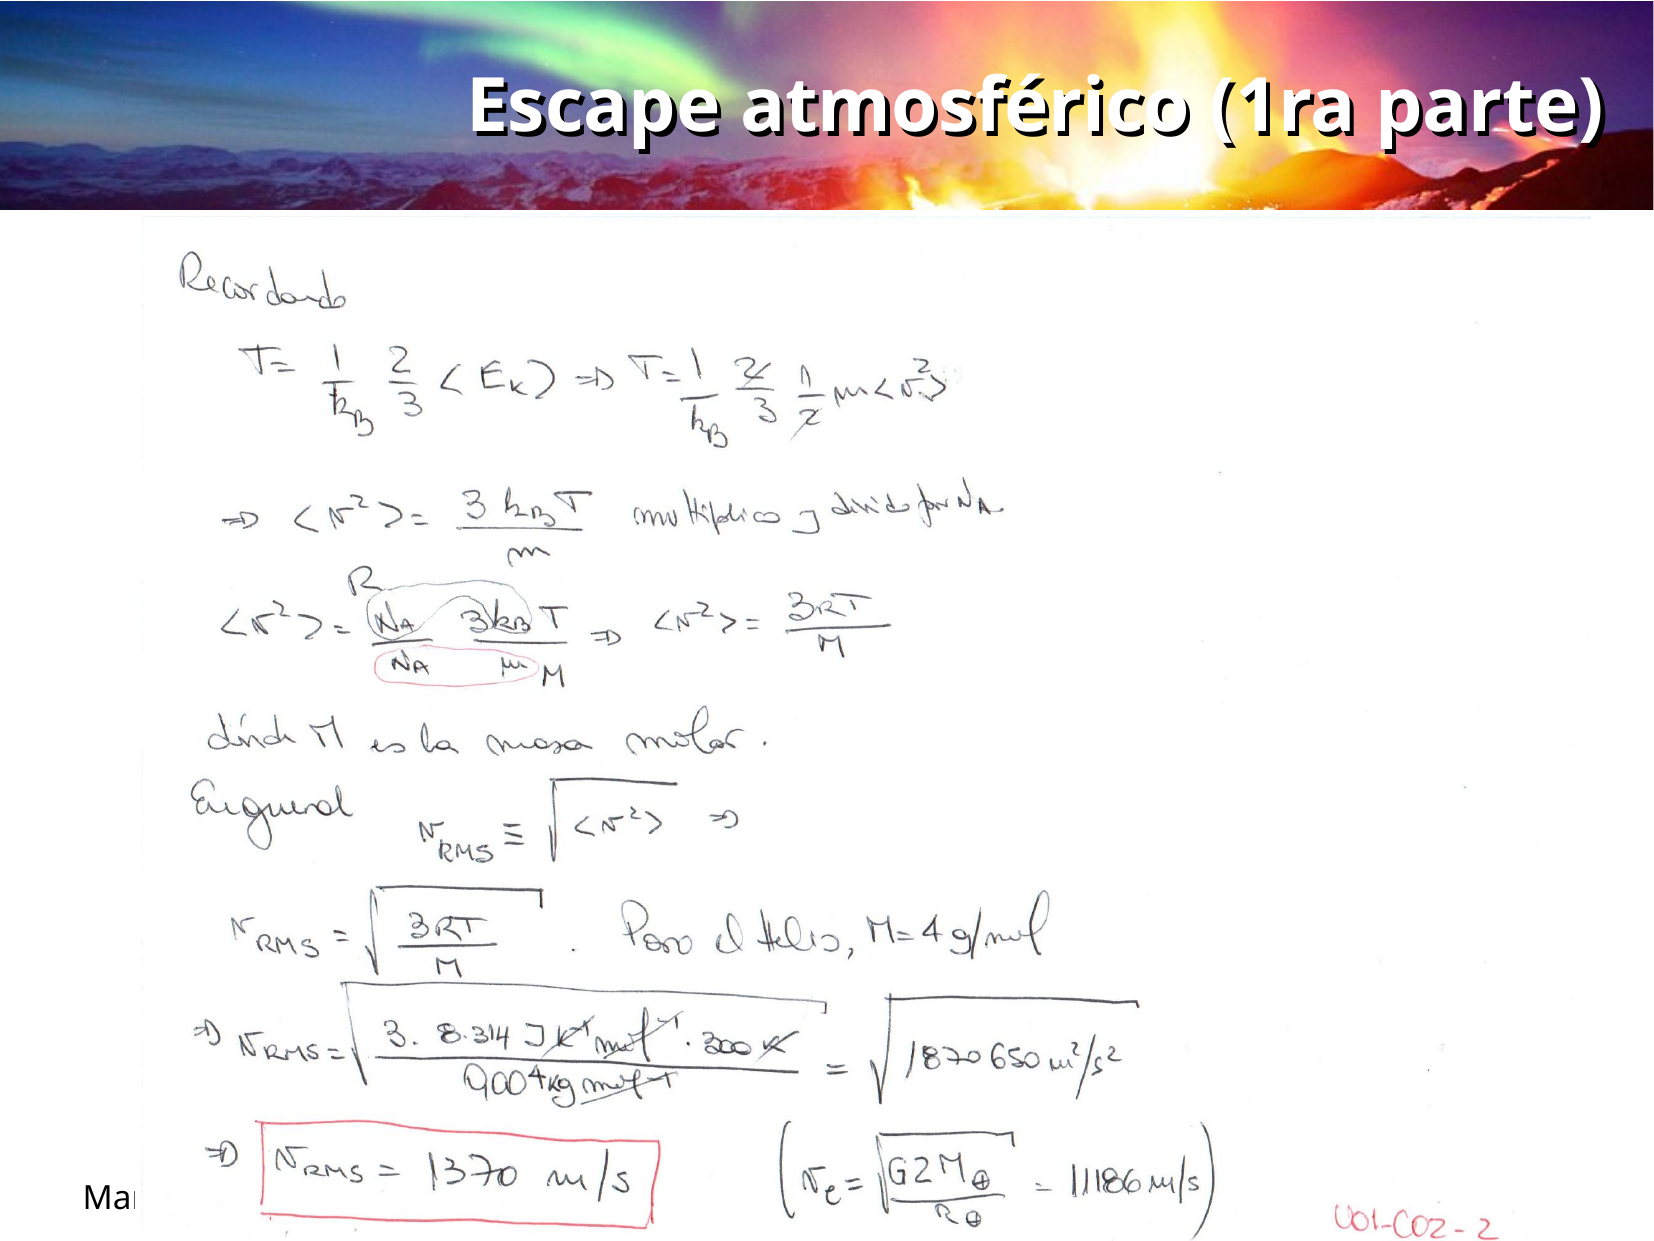

# Escape atmosférico (1ra parte)
Mar 19, 2019
H. Asorey - F3B 2019
12